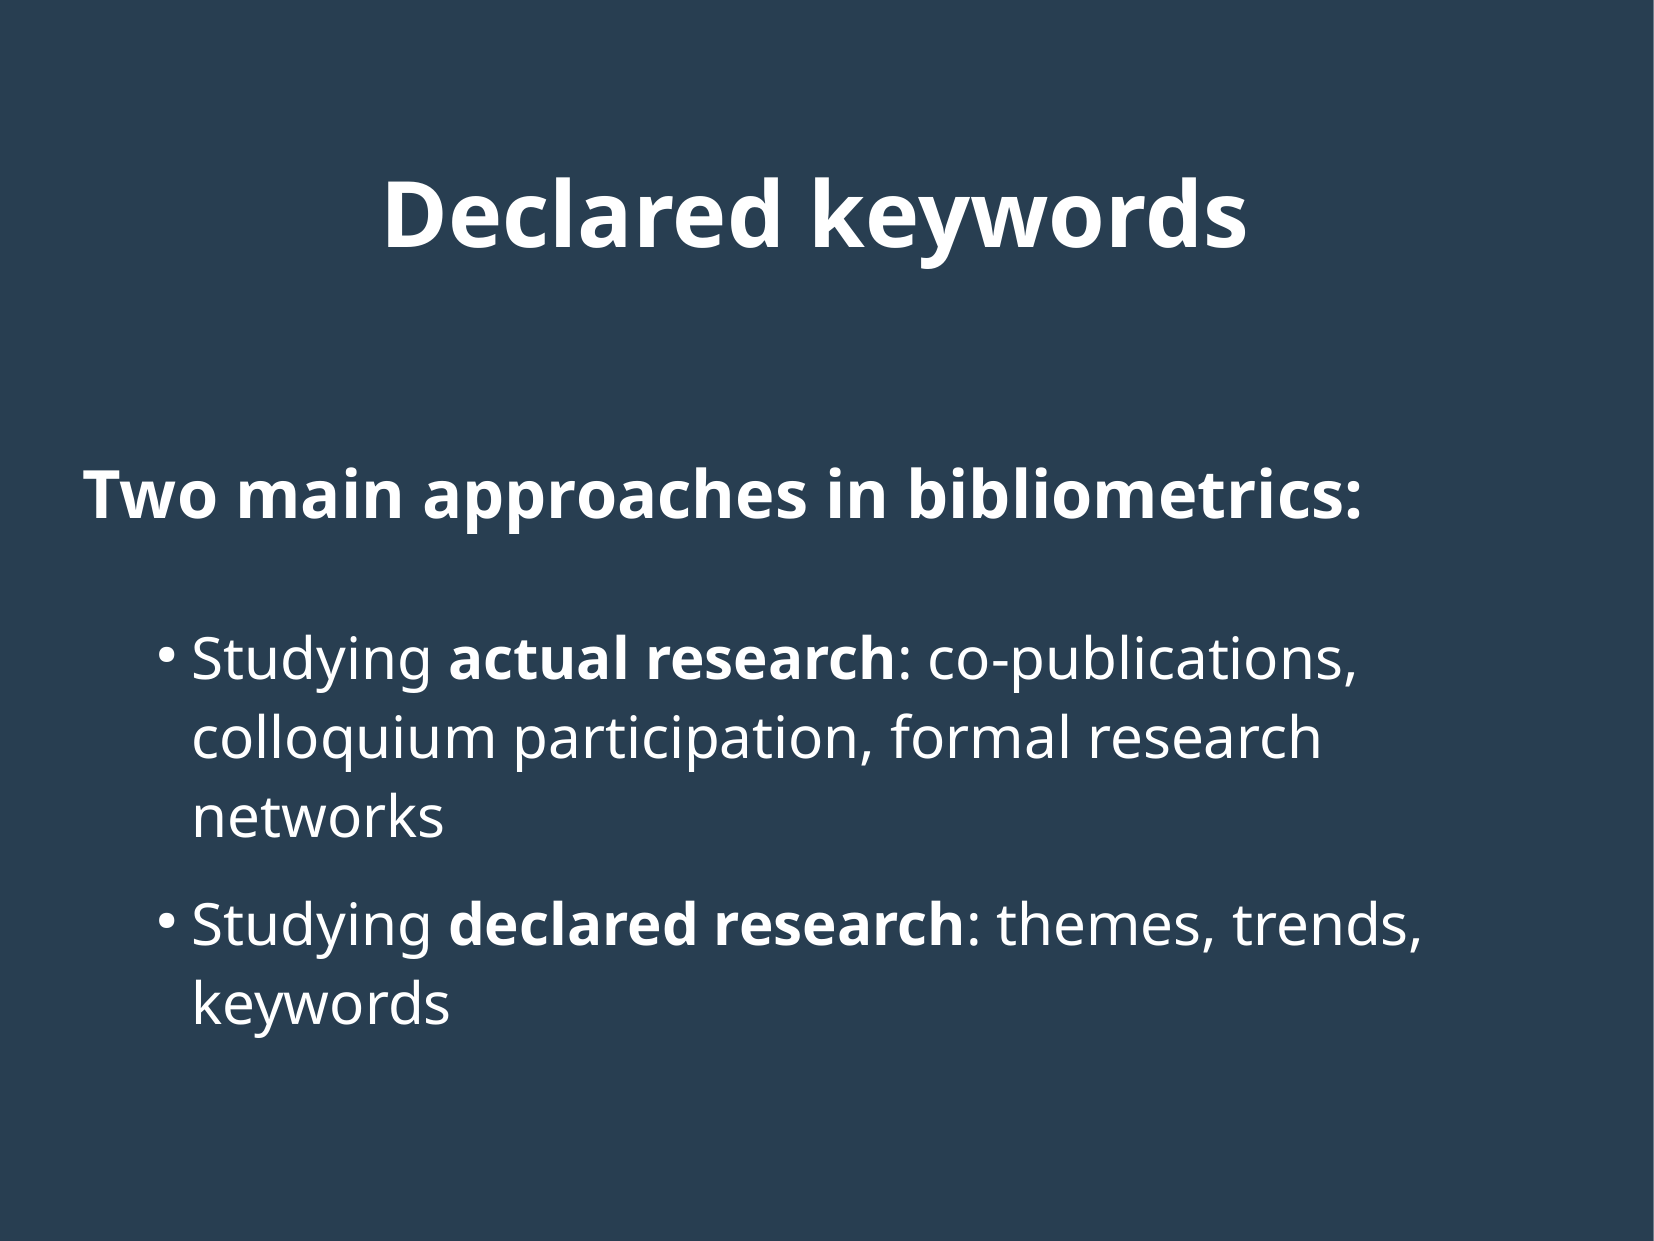

# Declared keywords
Two main approaches in bibliometrics:
Studying actual research: co-publications, colloquium participation, formal research networks
Studying declared research: themes, trends, keywords